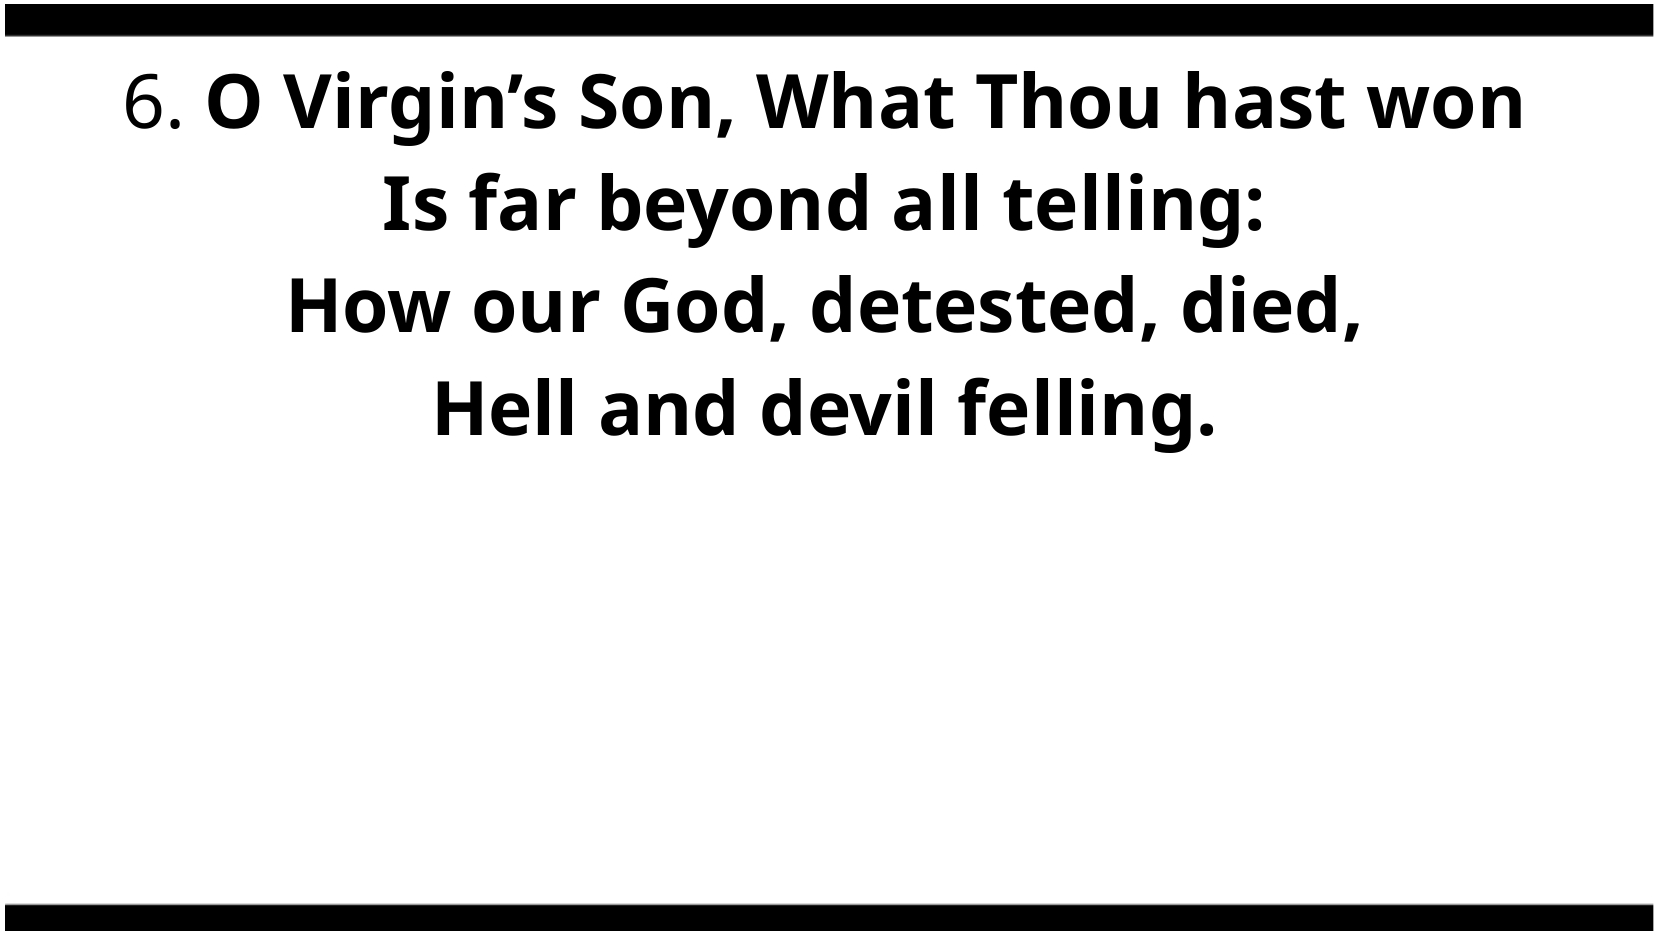

6. O Virgin’s Son, What Thou hast won
Is far beyond all telling:
How our God, detested, died,
Hell and devil felling.